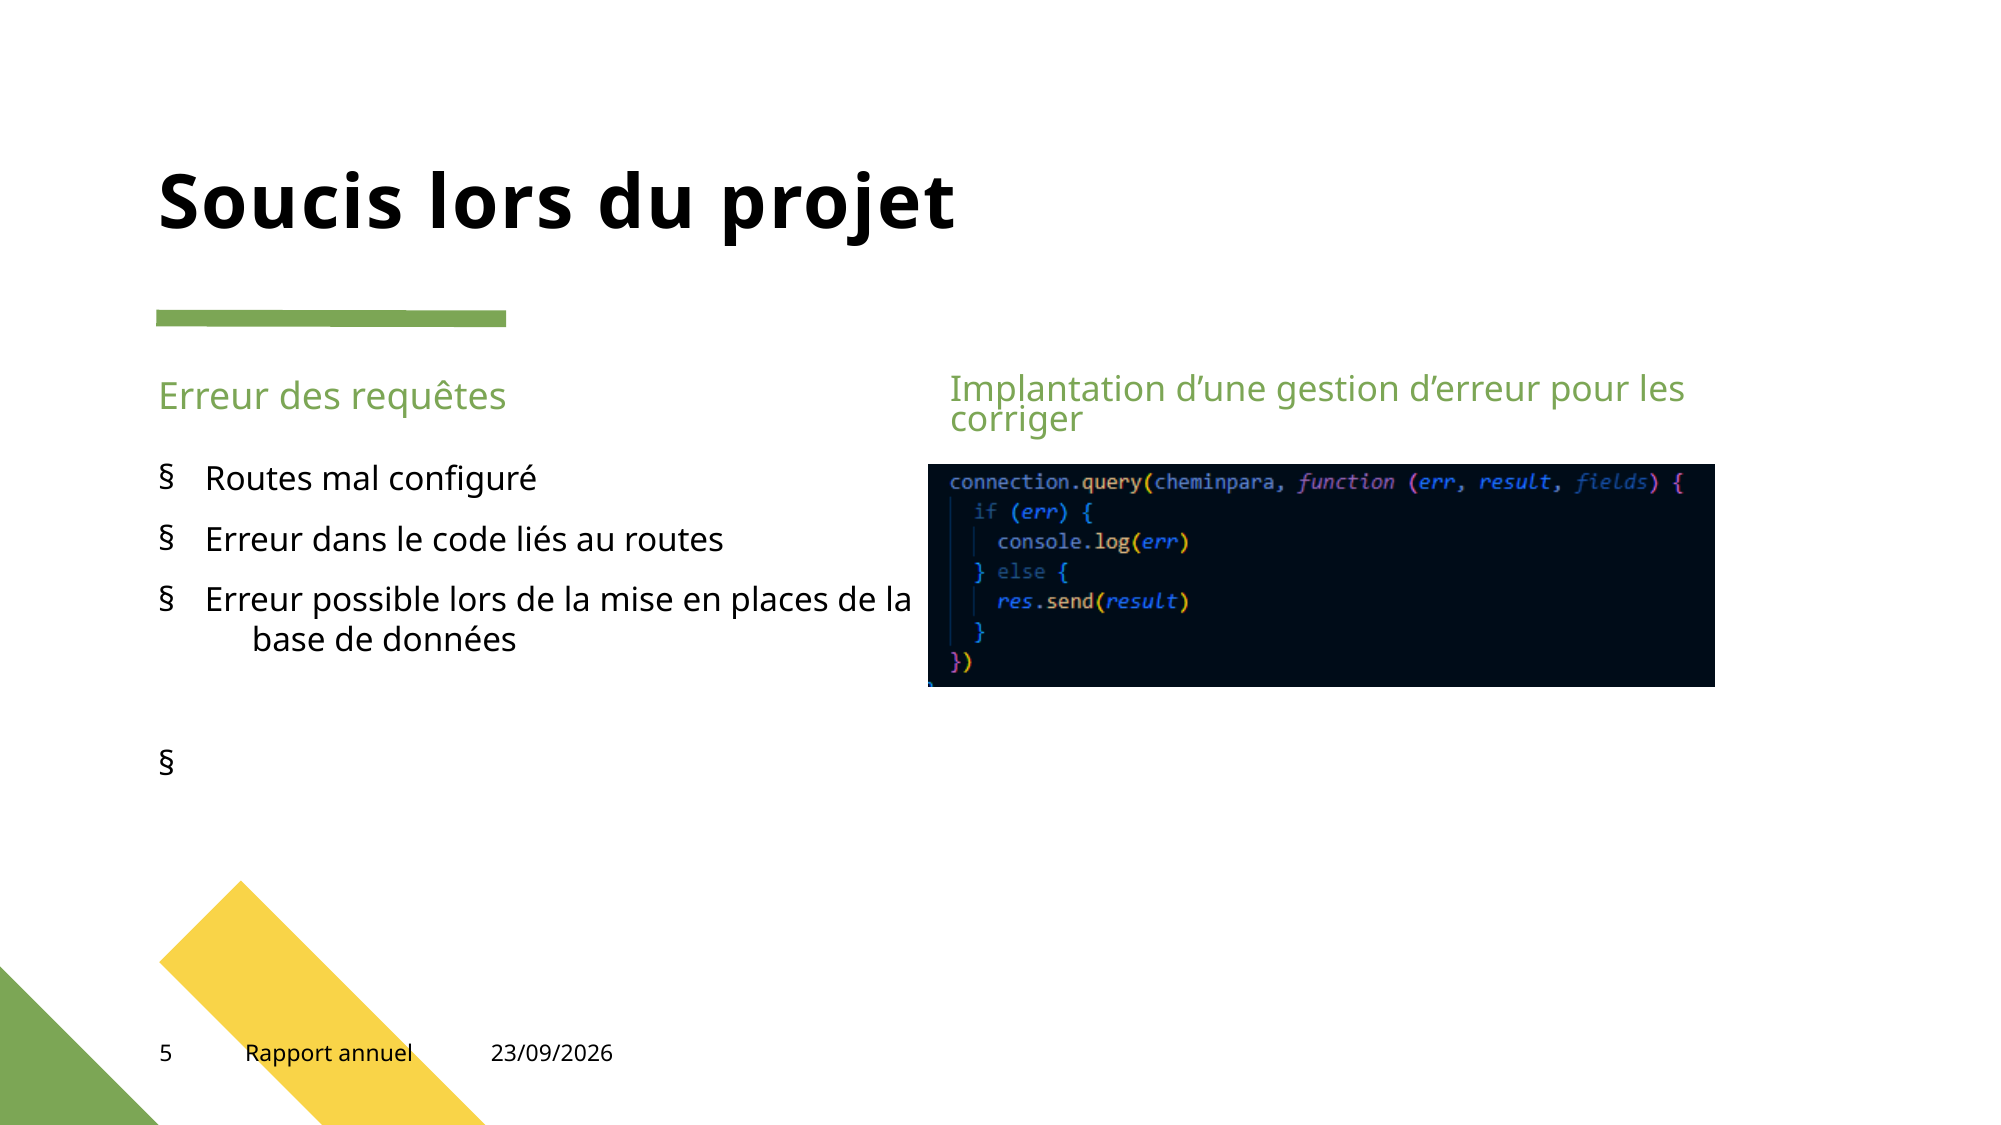

# Soucis lors du projet
Erreur des requêtes
Implantation d’une gestion d’erreur pour les corriger
Opportunités pour les employés
Routes mal configuré
Erreur dans le code liés au routes
Erreur possible lors de la mise en places de la base de données
Fin de l’exercice fiscal le 15 juillet
Jour de formation pour les employés le 14 août
Yoga pour les employés le 3 septembre
La série de séminaires débute le 10 septembre
Rapport annuel